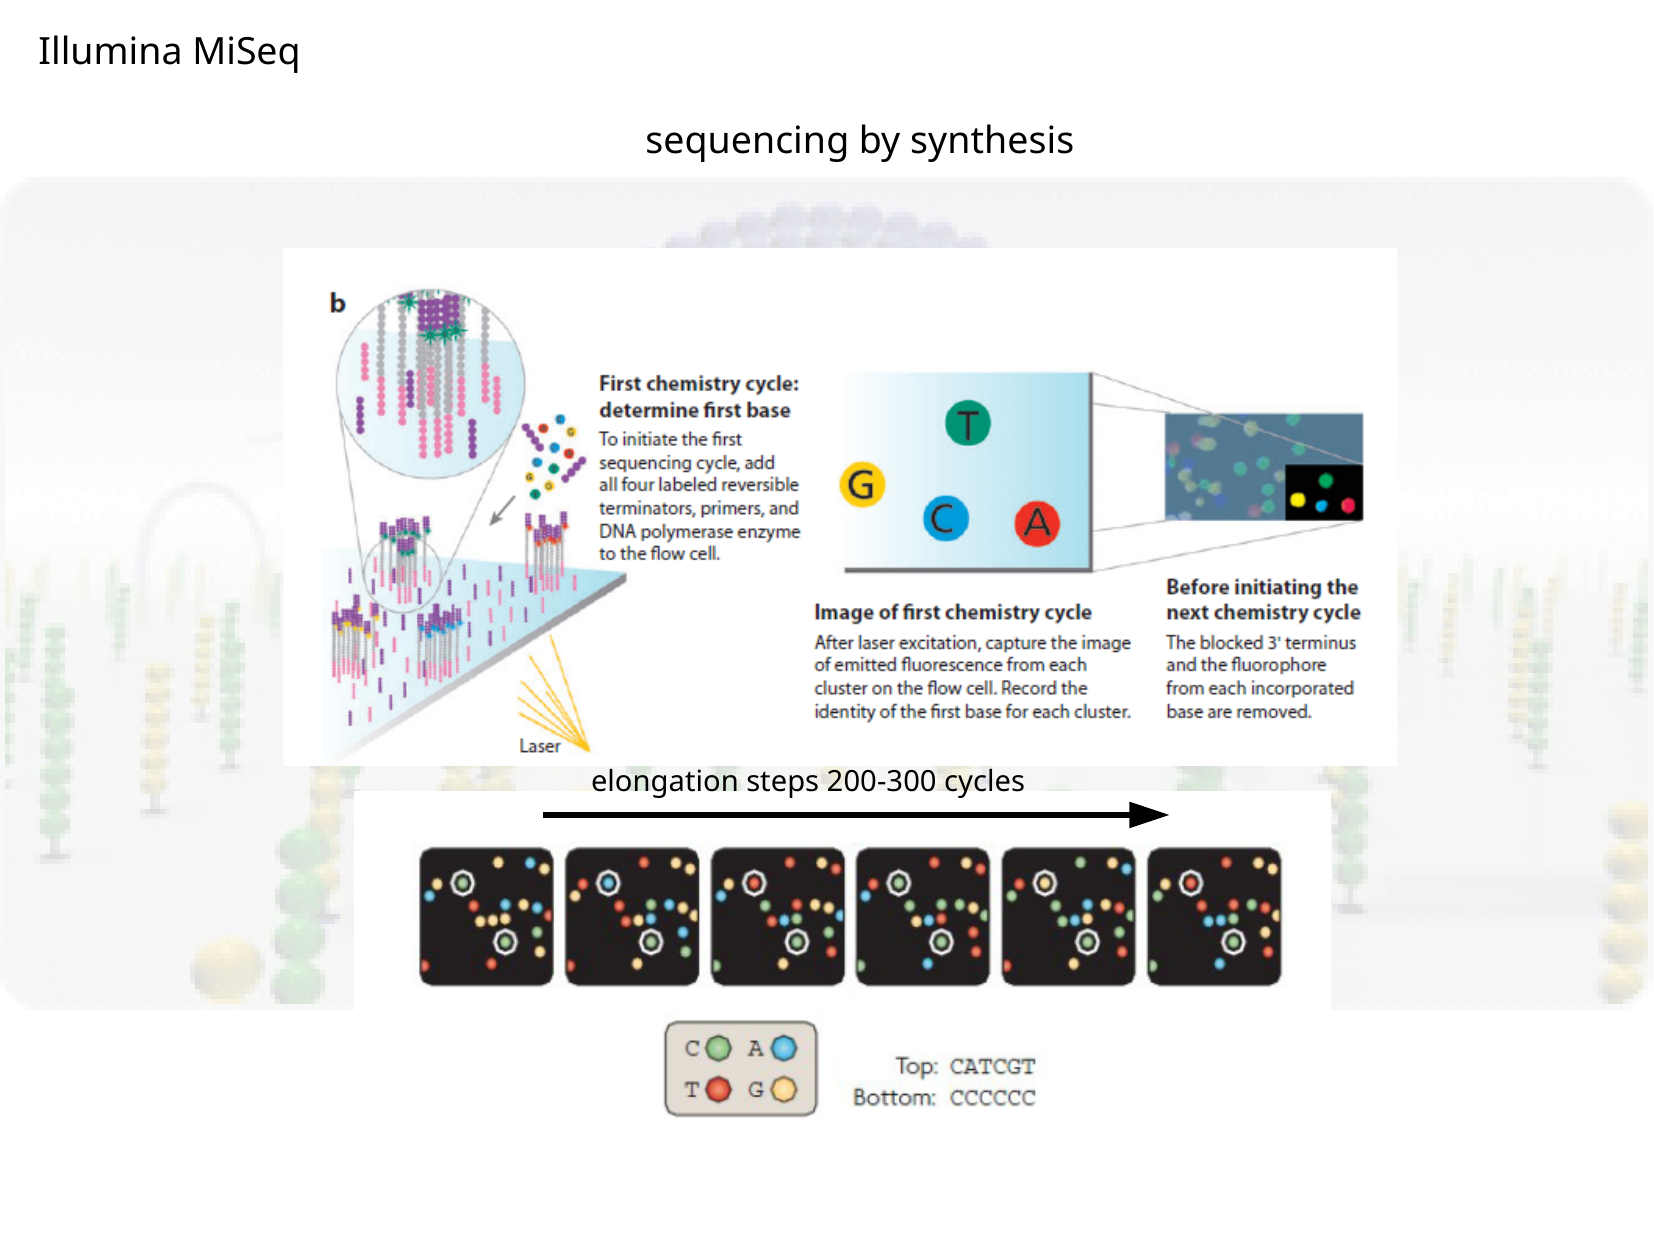

Illumina MiSeq
sequencing by synthesis
elongation steps 200-300 cycles